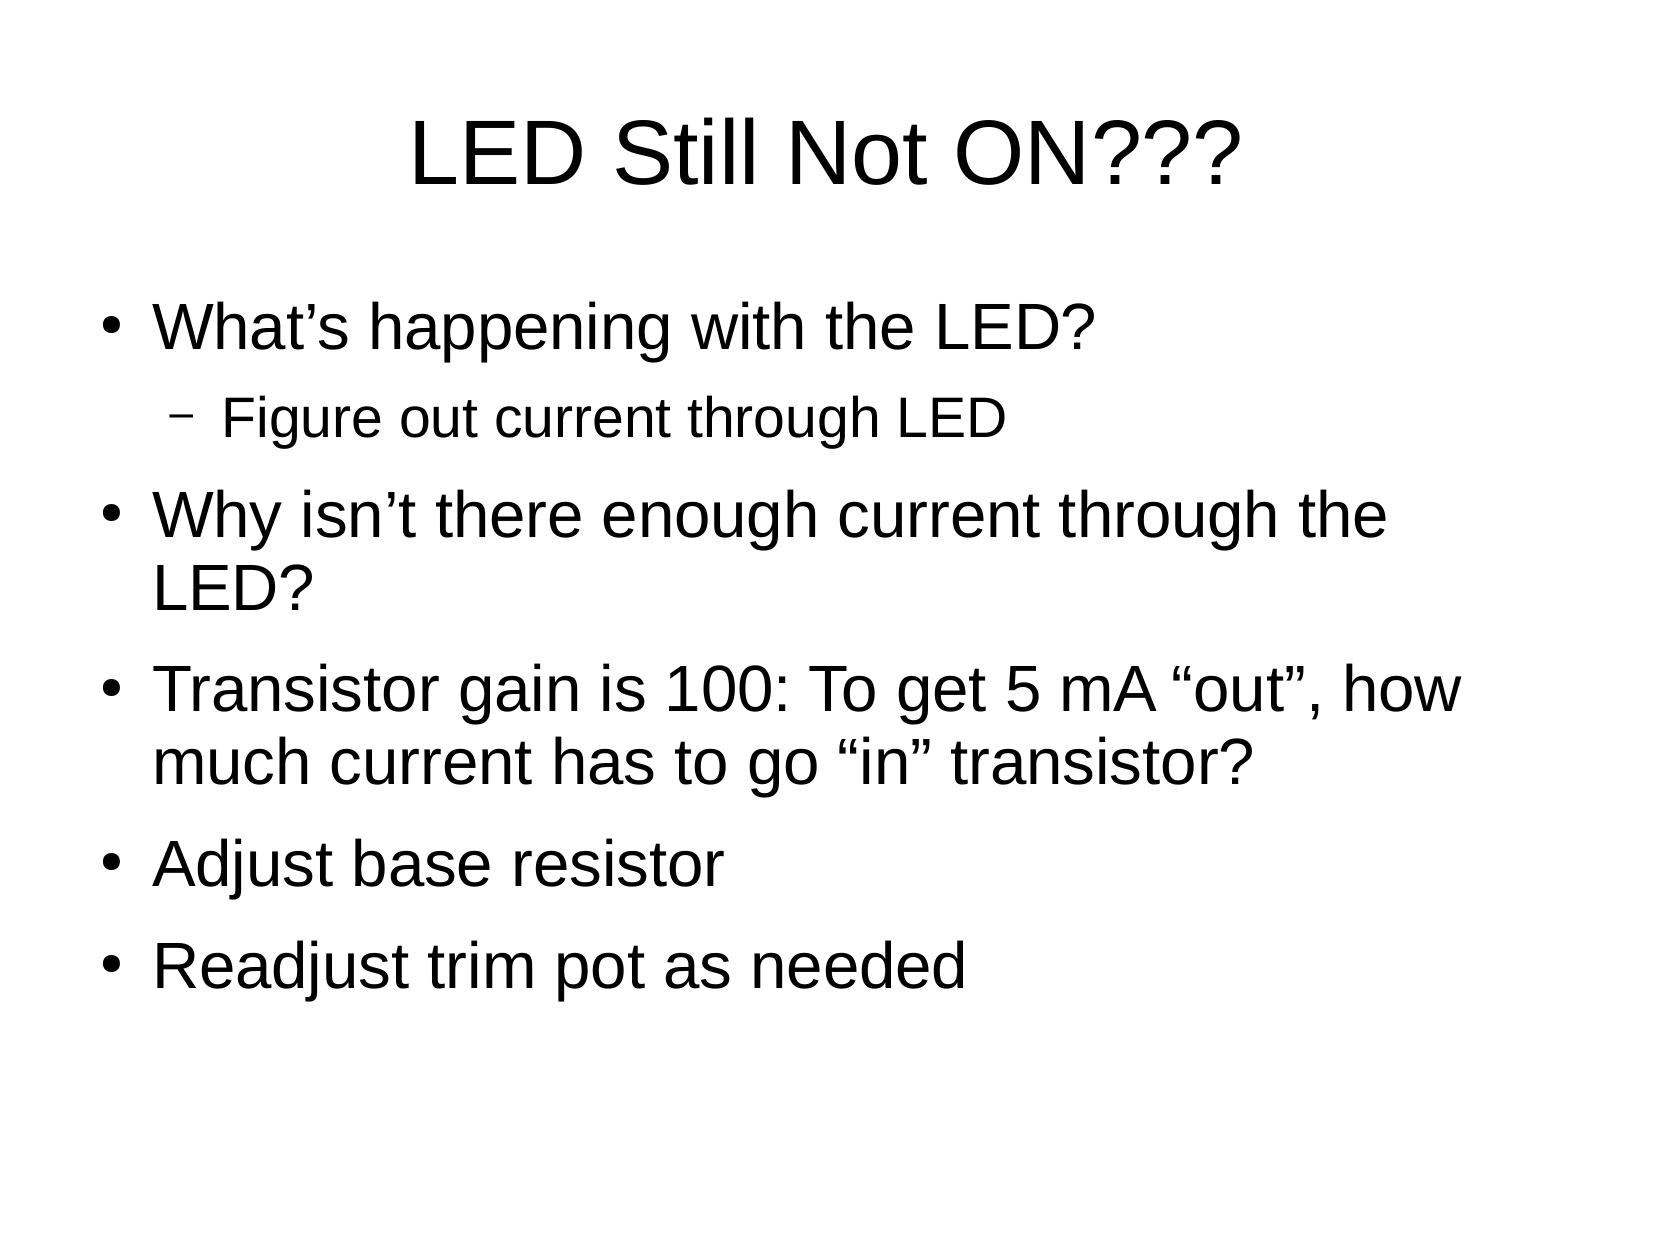

# LED Still Not ON???
What’s happening with the LED?
Figure out current through LED
Why isn’t there enough current through the LED?
Transistor gain is 100: To get 5 mA “out”, how much current has to go “in” transistor?
Adjust base resistor
Readjust trim pot as needed